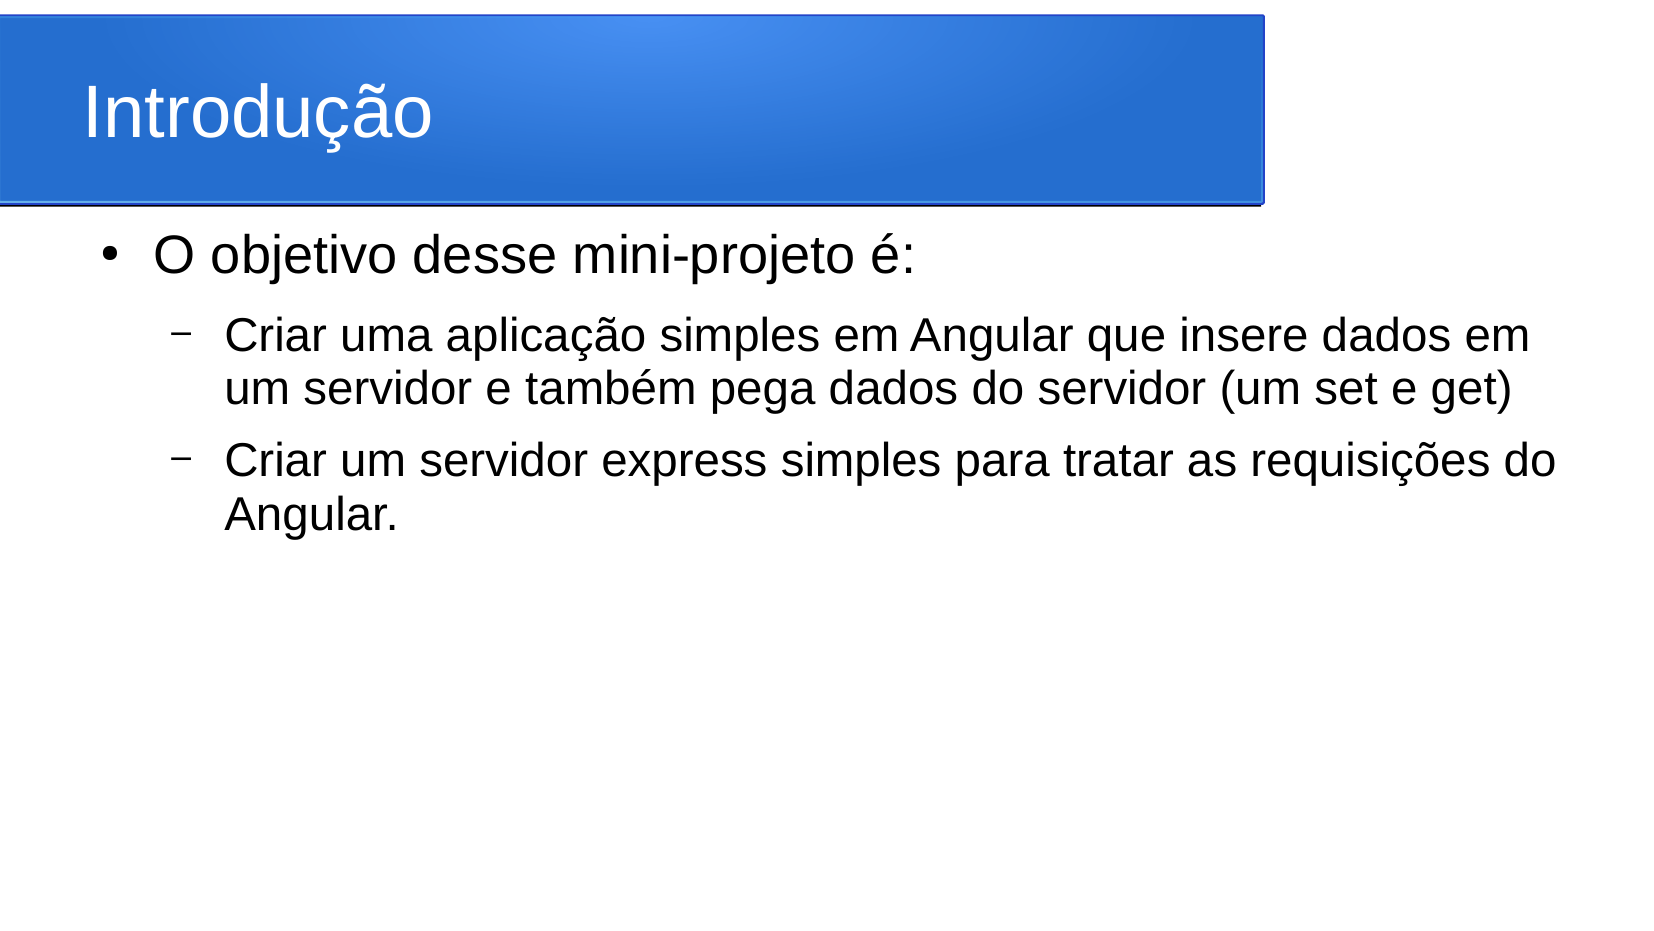

# Introdução
O objetivo desse mini-projeto é:
Criar uma aplicação simples em Angular que insere dados em um servidor e também pega dados do servidor (um set e get)
Criar um servidor express simples para tratar as requisições do Angular.